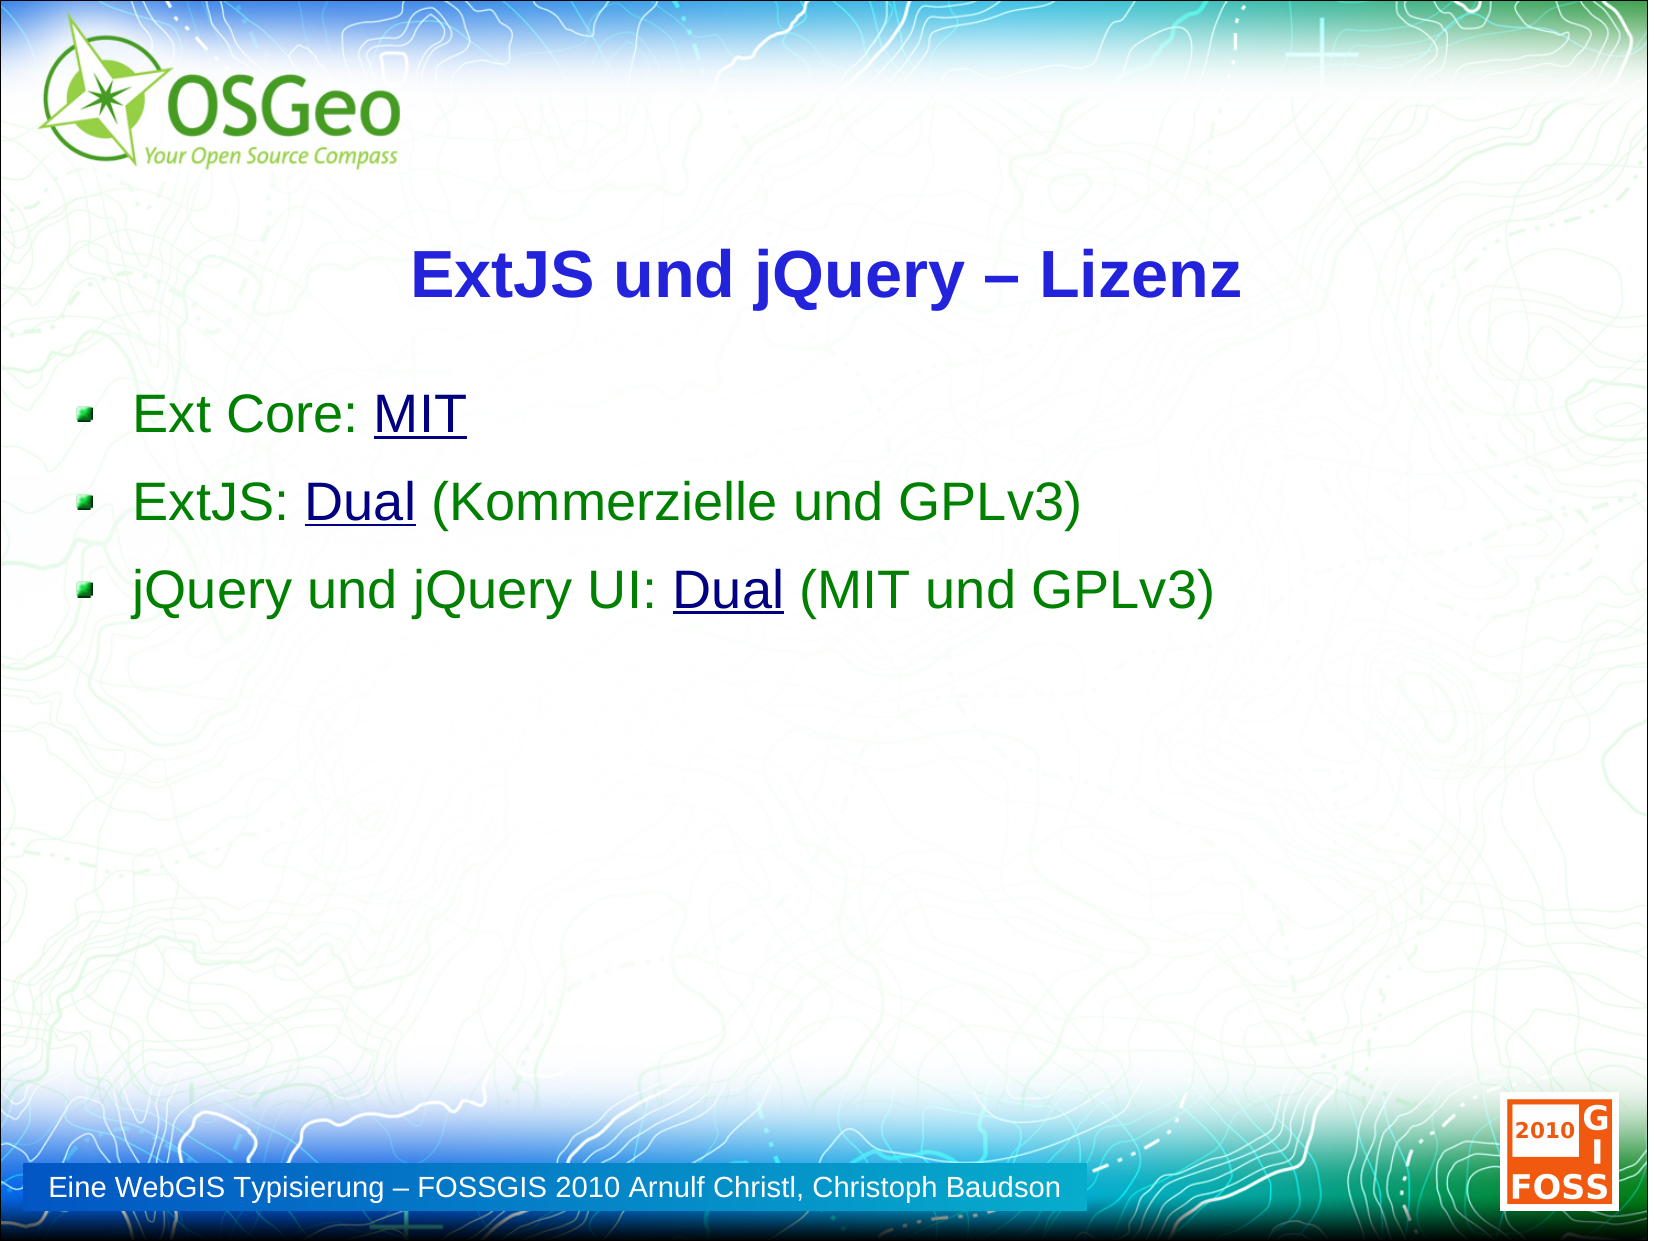

# ExtJS und jQuery – Lizenz
Ext Core: MIT
ExtJS: Dual (Kommerzielle und GPLv3)
jQuery und jQuery UI: Dual (MIT und GPLv3)